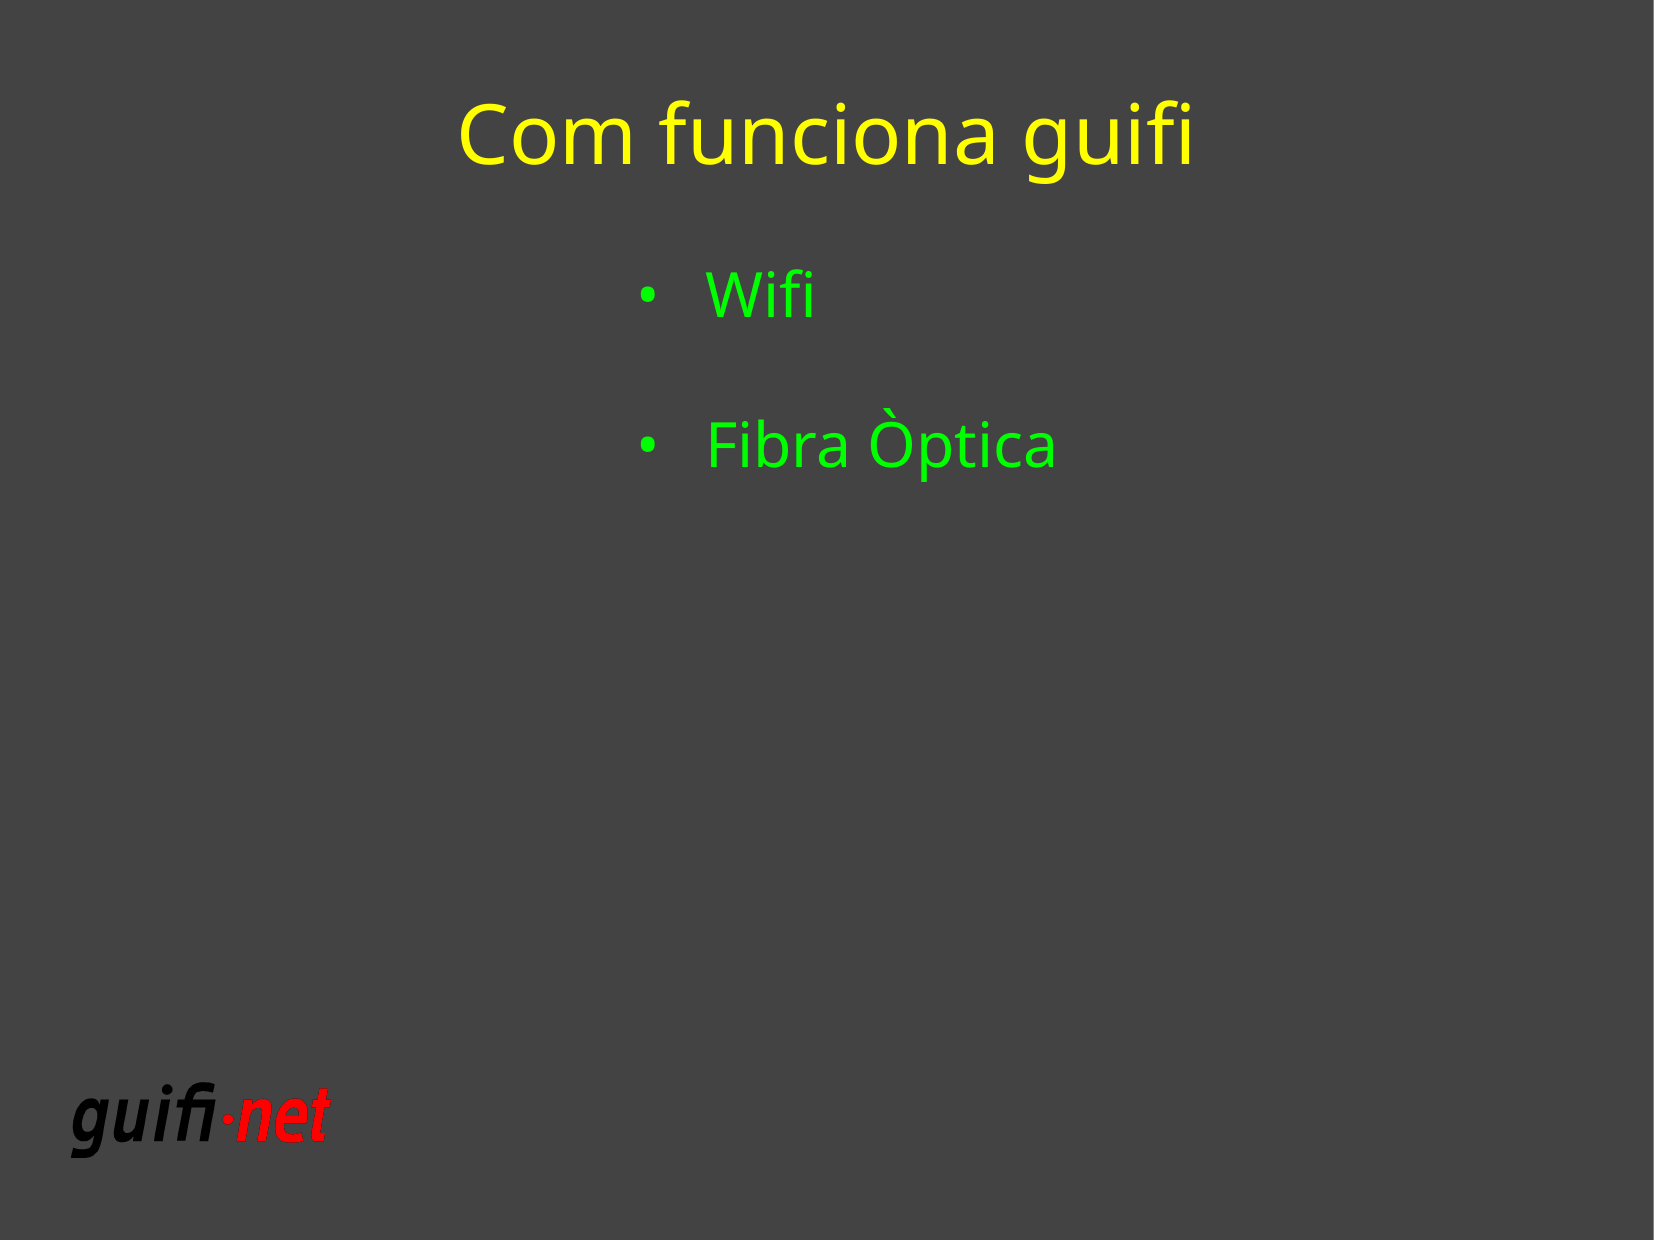

# Com funciona guifi
Wifi
Fibra Òptica